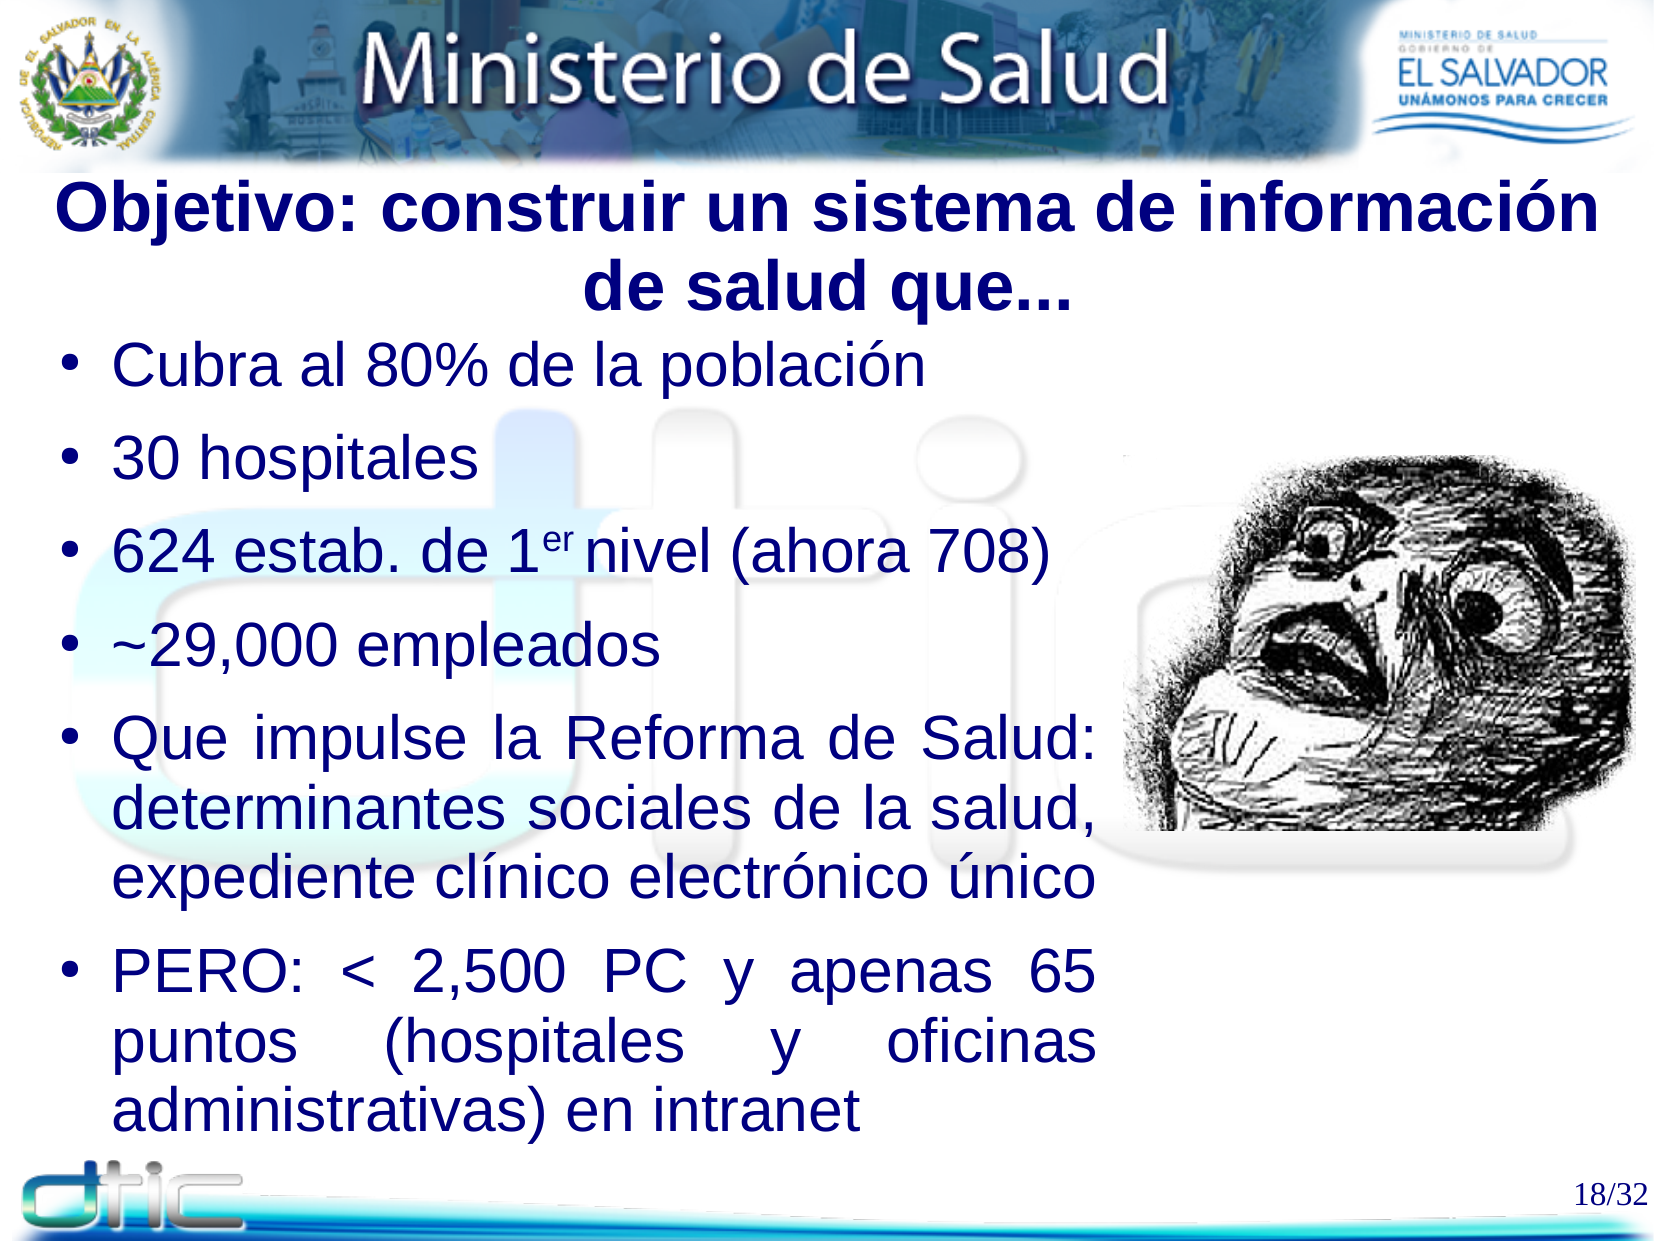

# Objetivo: construir un sistema de información de salud que...
Cubra al 80% de la población
30 hospitales
624 estab. de 1er nivel (ahora 708)
~29,000 empleados
Que impulse la Reforma de Salud: determinantes sociales de la salud, expediente clínico electrónico único
PERO: < 2,500 PC y apenas 65 puntos (hospitales y oficinas administrativas) en intranet